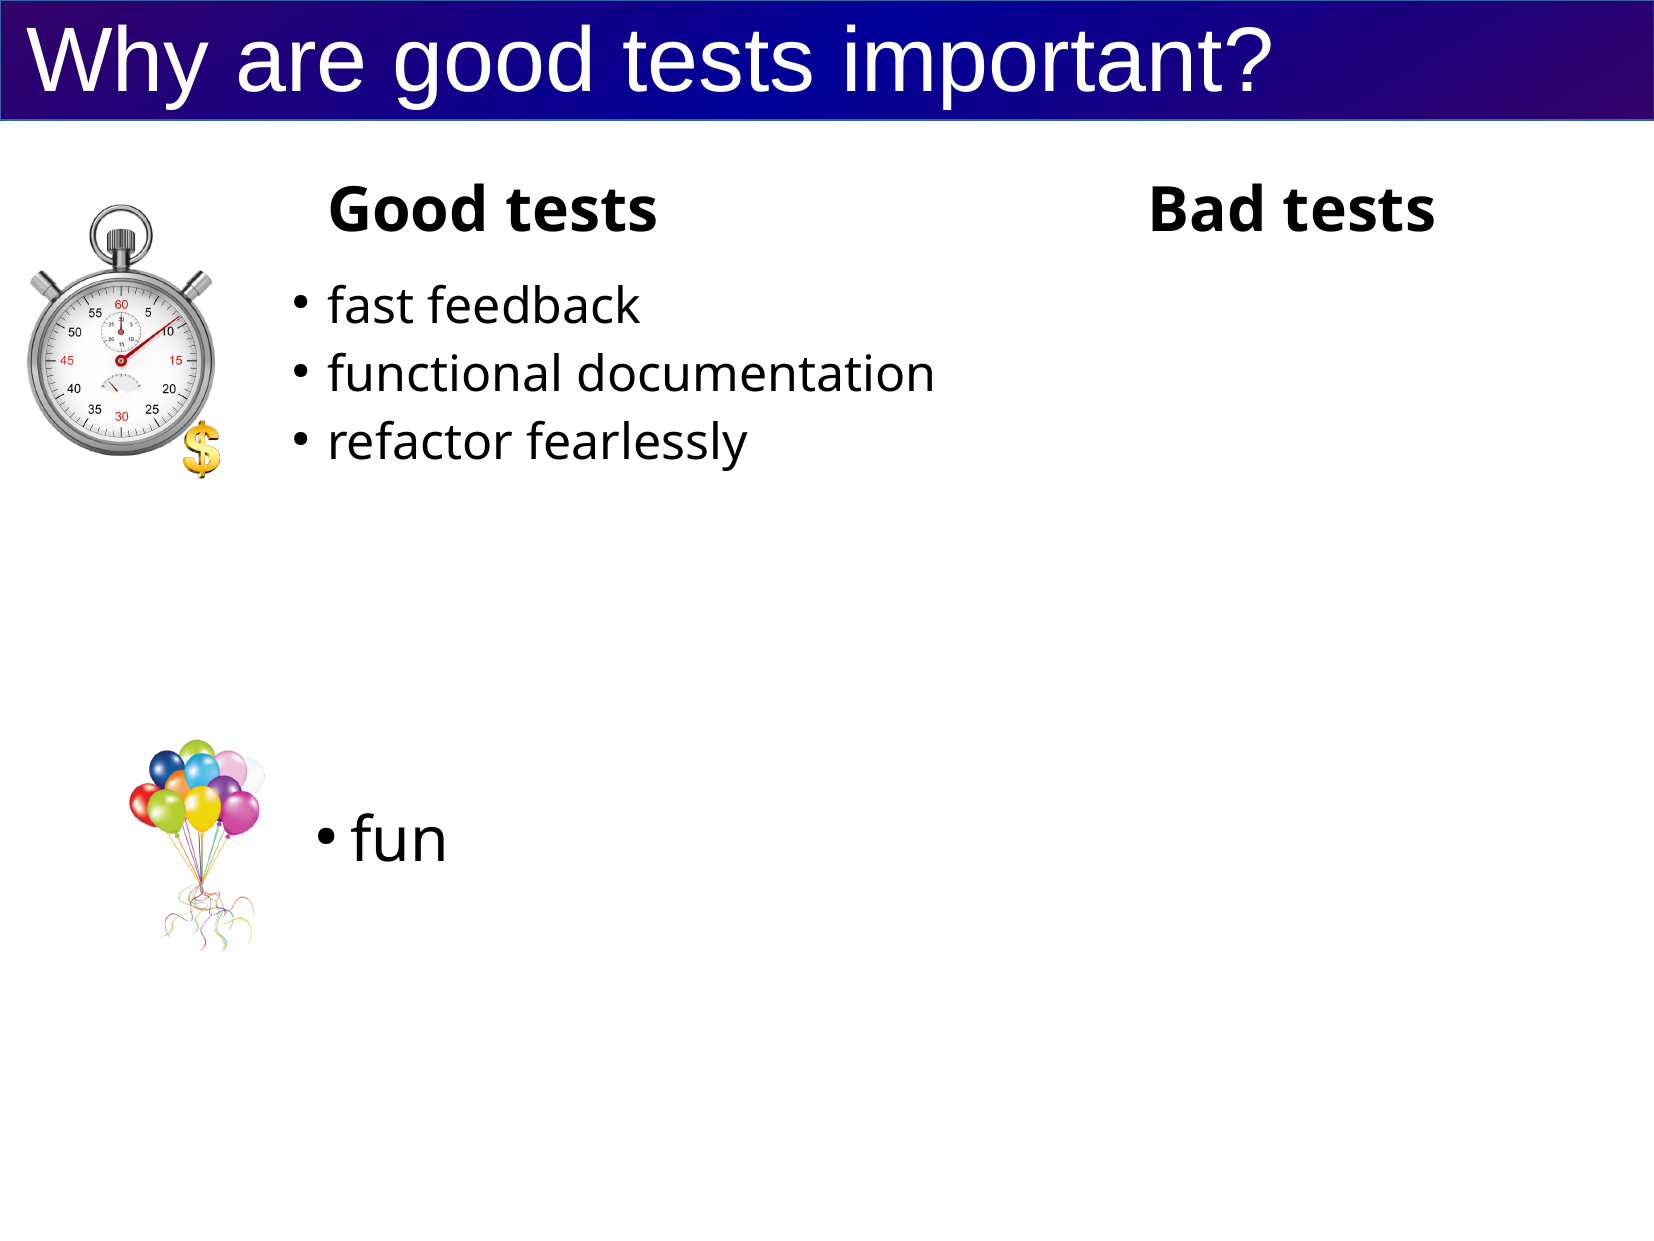

# Why are good tests important?
Bad tests
Good tests
fast feedback
functional documentation
refactor fearlessly
fun